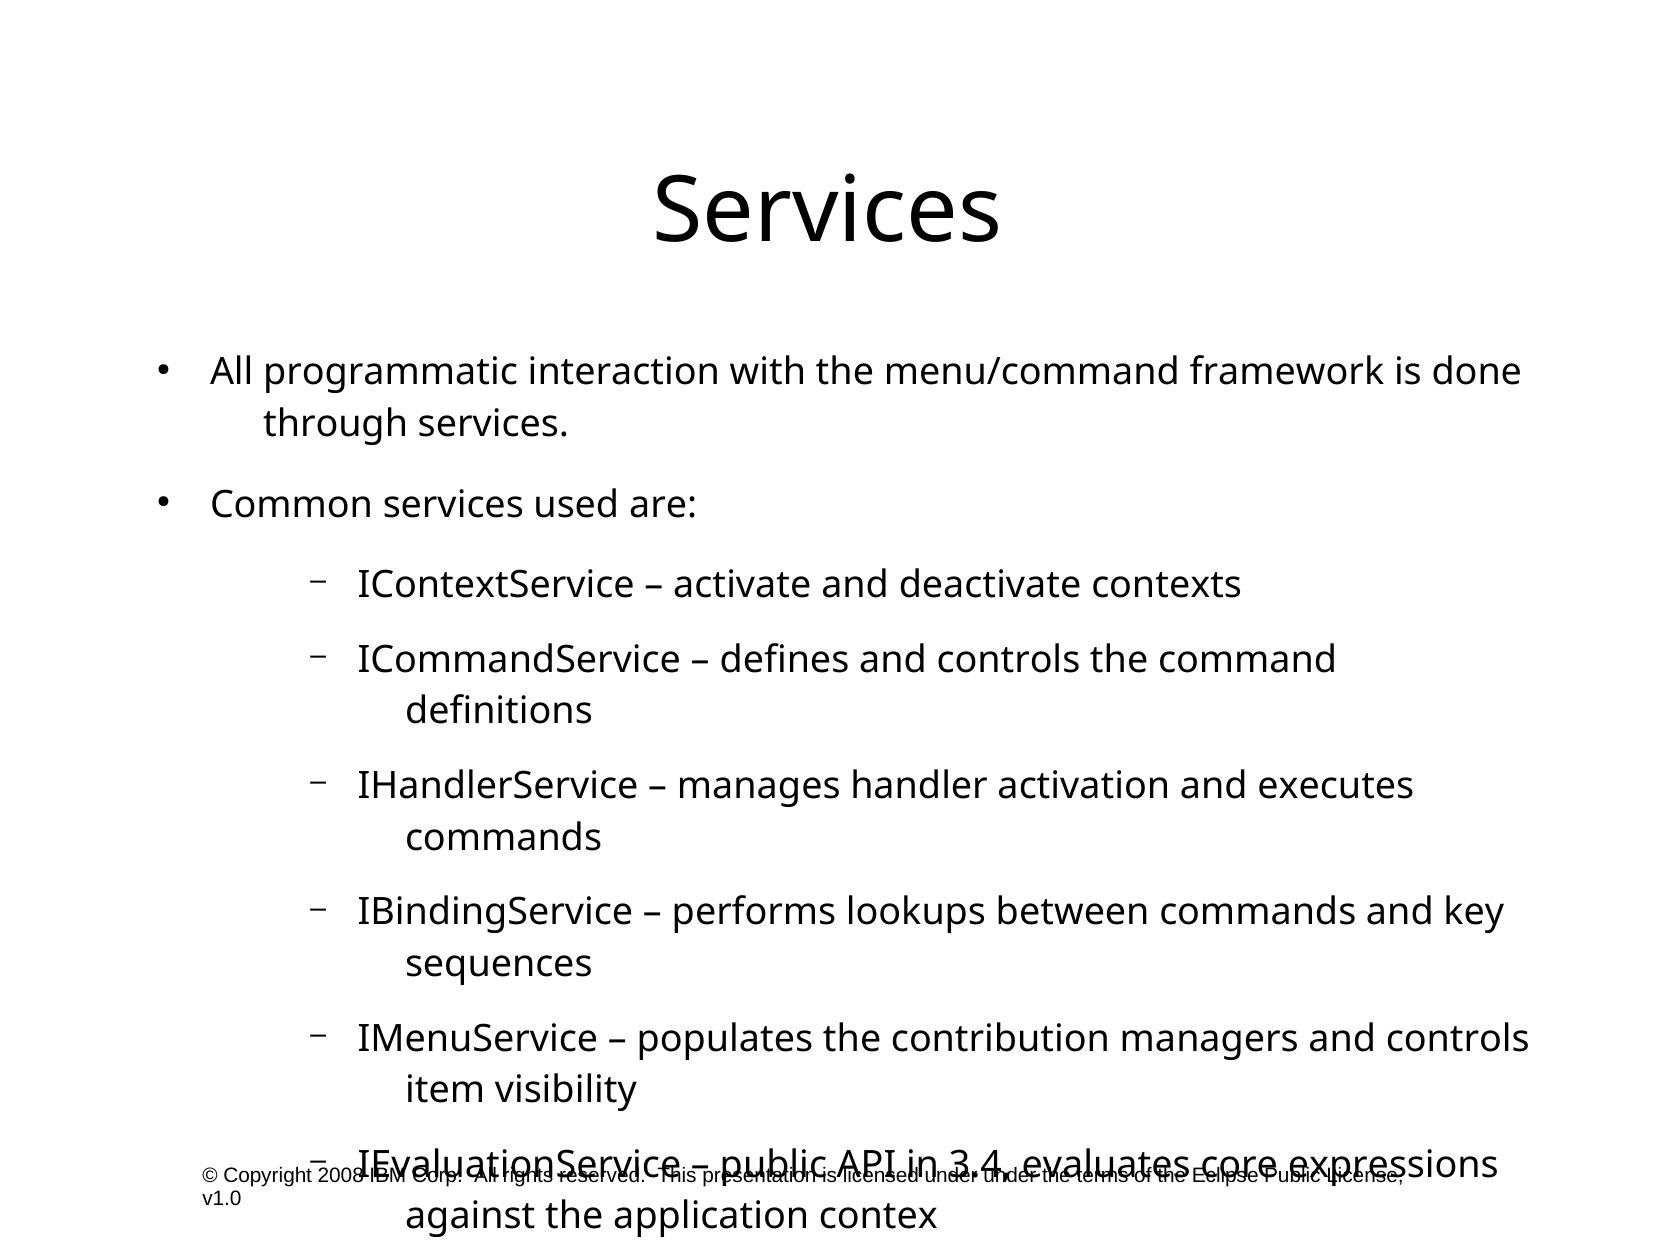

# Services
All programmatic interaction with the menu/command framework is done through services.
Common services used are:
IContextService – activate and deactivate contexts
ICommandService – defines and controls the command definitions
IHandlerService – manages handler activation and executes commands
IBindingService – performs lookups between commands and key sequences
IMenuService – populates the contribution managers and controls item visibility
IEvaluationService – public API in 3.4, evaluates core expressions against the application contex